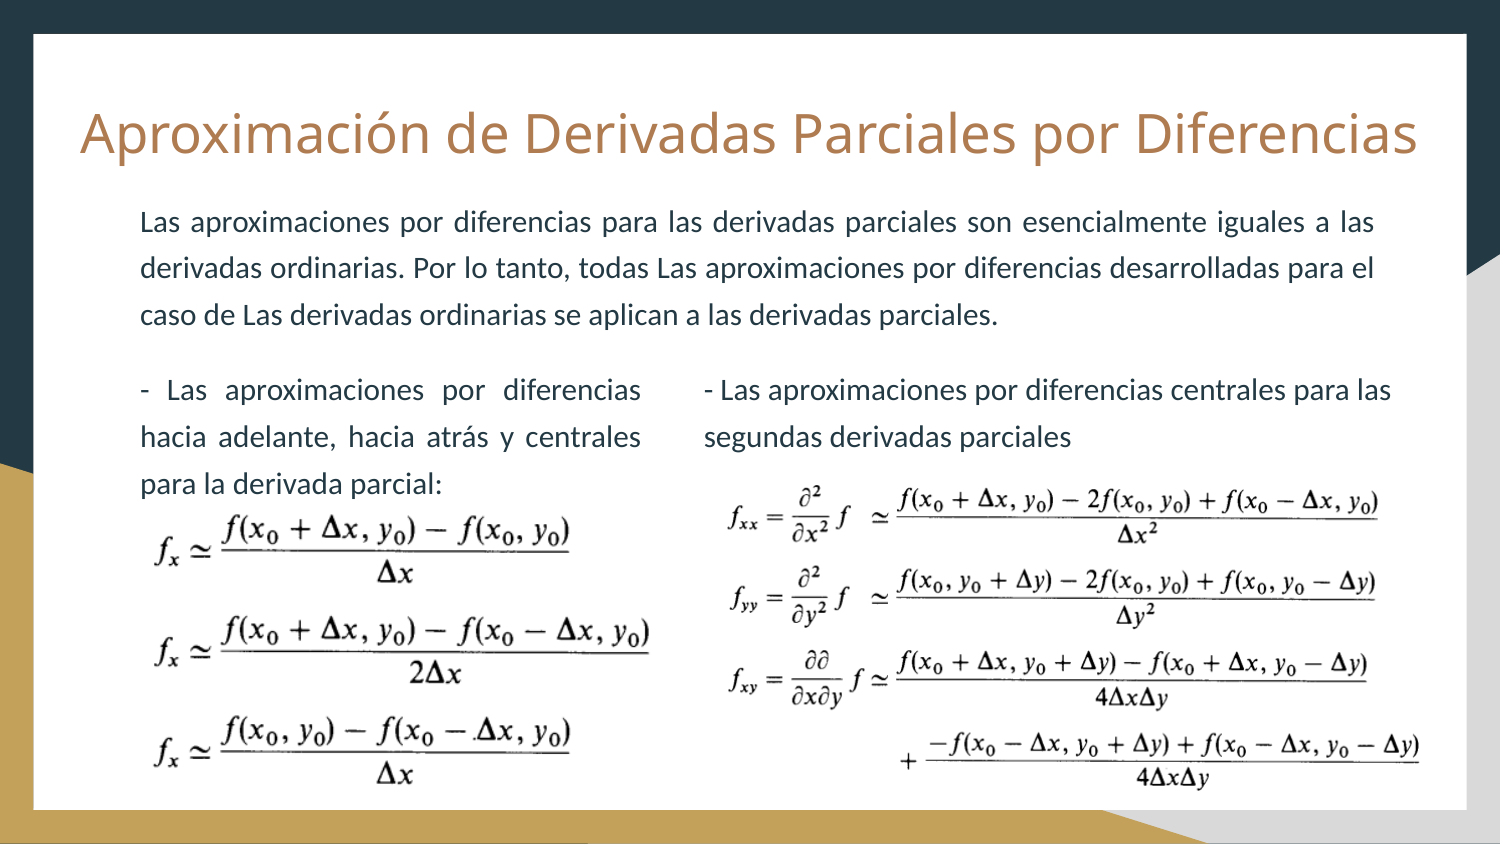

# Aproximación de Derivadas Parciales por Diferencias
Las aproximaciones por diferencias para las derivadas parciales son esencialmente iguales a las derivadas ordinarias. Por lo tanto, todas Las aproximaciones por diferencias desarrolladas para el caso de Las derivadas ordinarias se aplican a las derivadas parciales.
- Las aproximaciones por diferencias hacia adelante, hacia atrás y centrales para la derivada parcial:
- Las aproximaciones por diferencias centrales para las segundas derivadas parciales